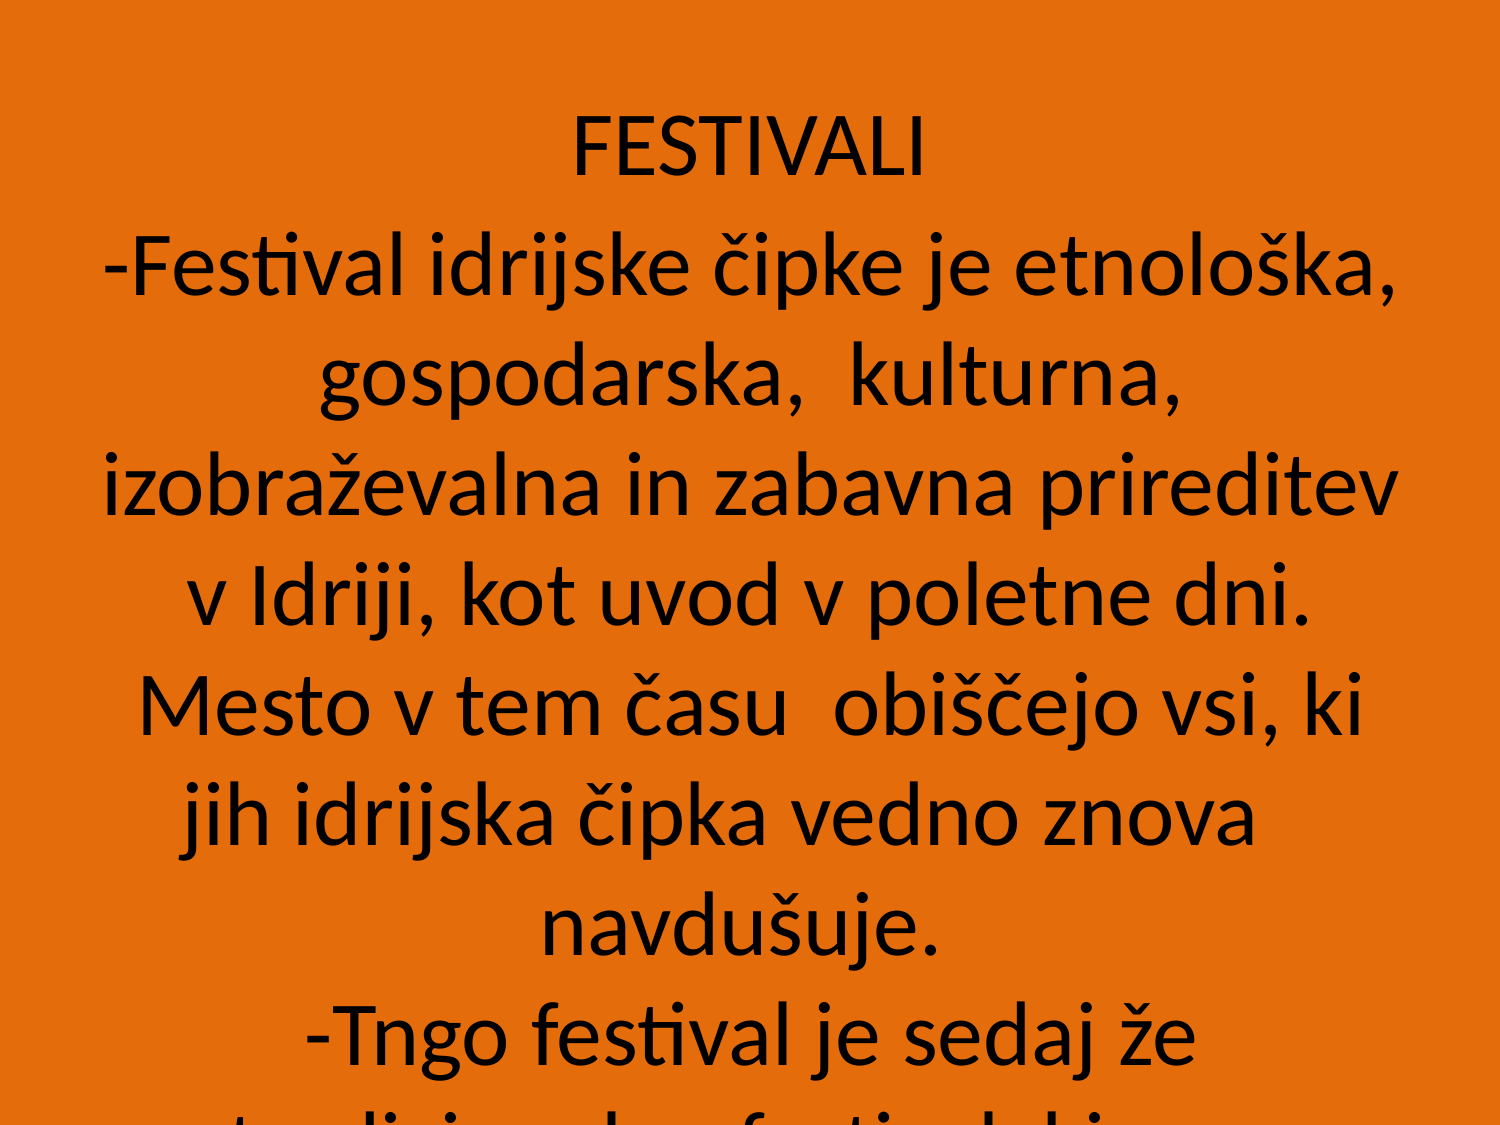

# FESTIVALI
-Festival idrijske čipke je etnološka, gospodarska, kulturna, izobraževalna in zabavna prireditev v Idriji, kot uvod v poletne dni. Mesto v tem času obiščejo vsi, ki jih idrijska čipka vedno znova navdušuje. 
-Tngo festival je sedaj že tradicionalen festival, ki ga v mesecu juliju organizira DGLG (Društvo glasbenikov in ljubiteljev glasbe). Festival običajno gosti različne glasbene izvajalce, še nepriznane, tiste, ki si glasbeno pot šele utirajo, pa tudi tiste, ki so znani po Sloveniji in svetu.